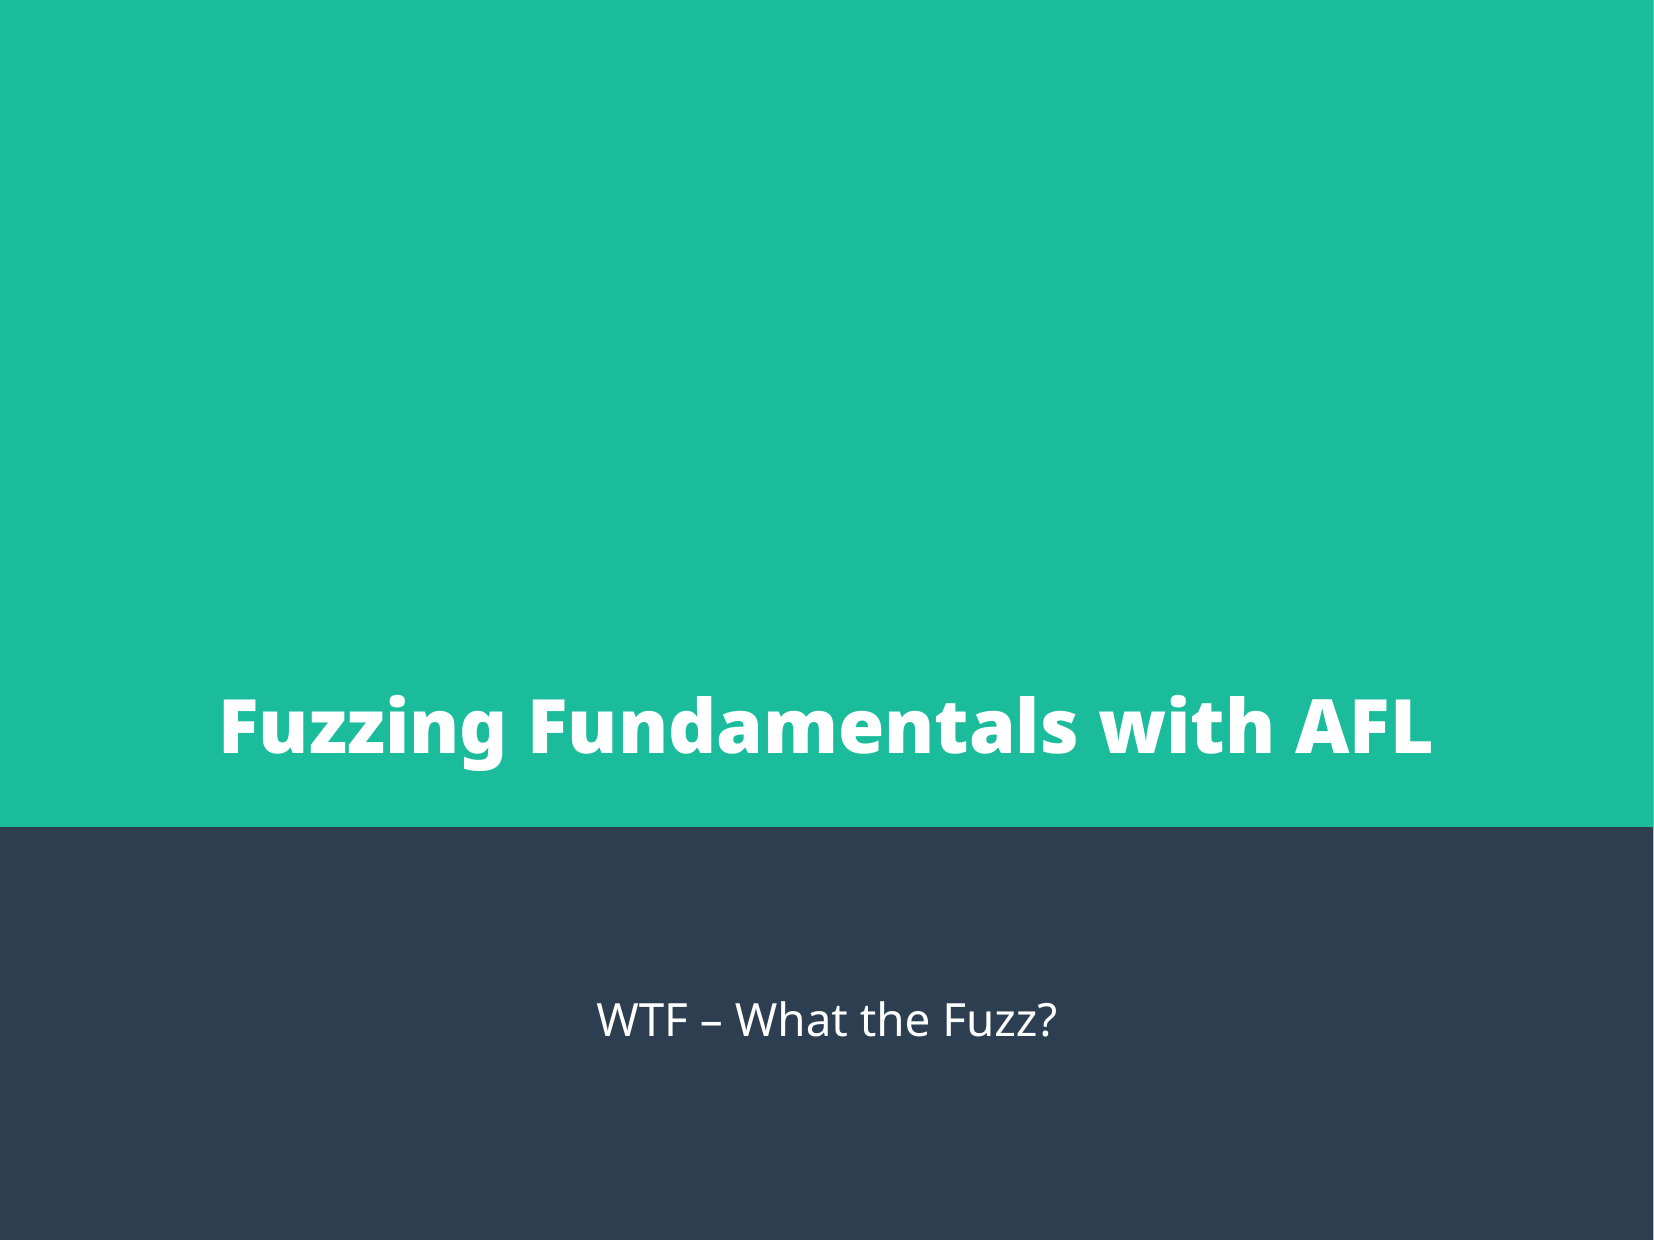

# Fuzzing Fundamentals with AFL
WTF – What the Fuzz?